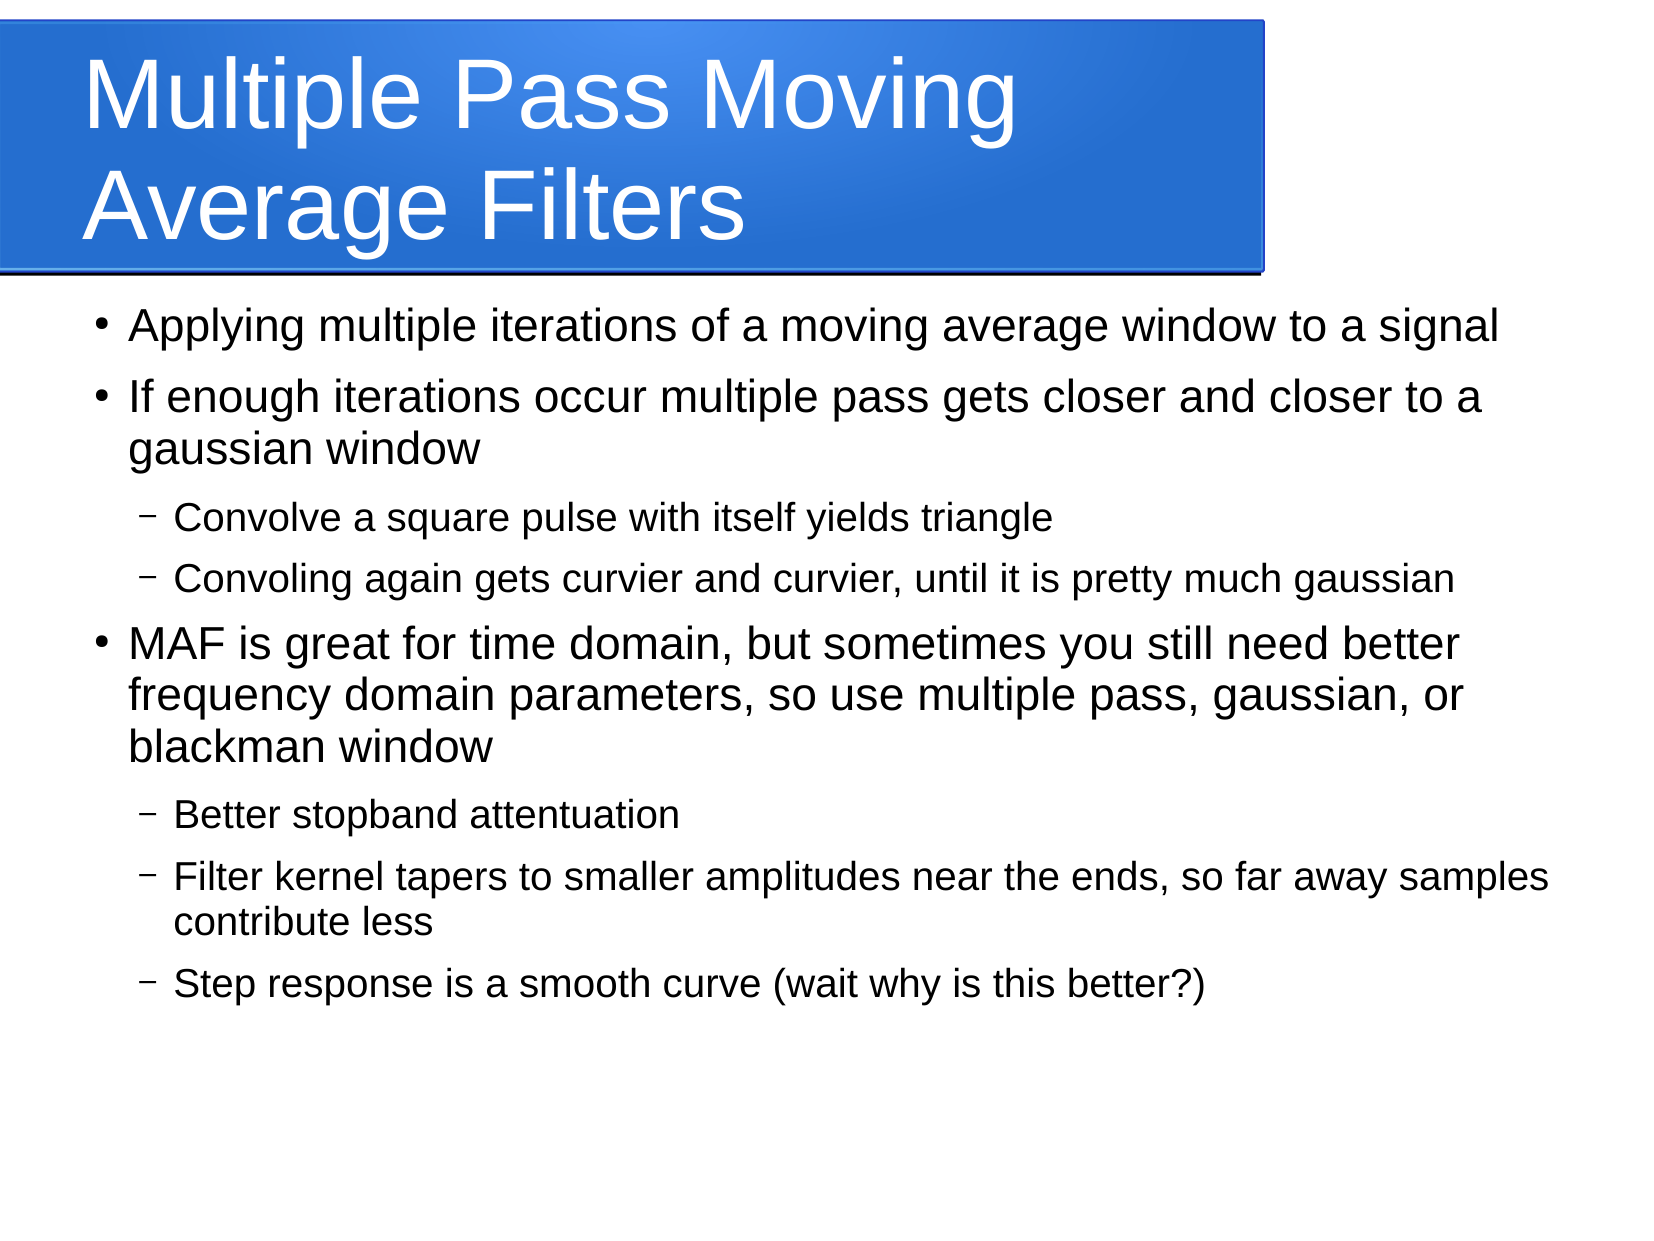

# Multiple Pass Moving Average Filters
Applying multiple iterations of a moving average window to a signal
If enough iterations occur multiple pass gets closer and closer to a gaussian window
Convolve a square pulse with itself yields triangle
Convoling again gets curvier and curvier, until it is pretty much gaussian
MAF is great for time domain, but sometimes you still need better frequency domain parameters, so use multiple pass, gaussian, or blackman window
Better stopband attentuation
Filter kernel tapers to smaller amplitudes near the ends, so far away samples contribute less
Step response is a smooth curve (wait why is this better?)